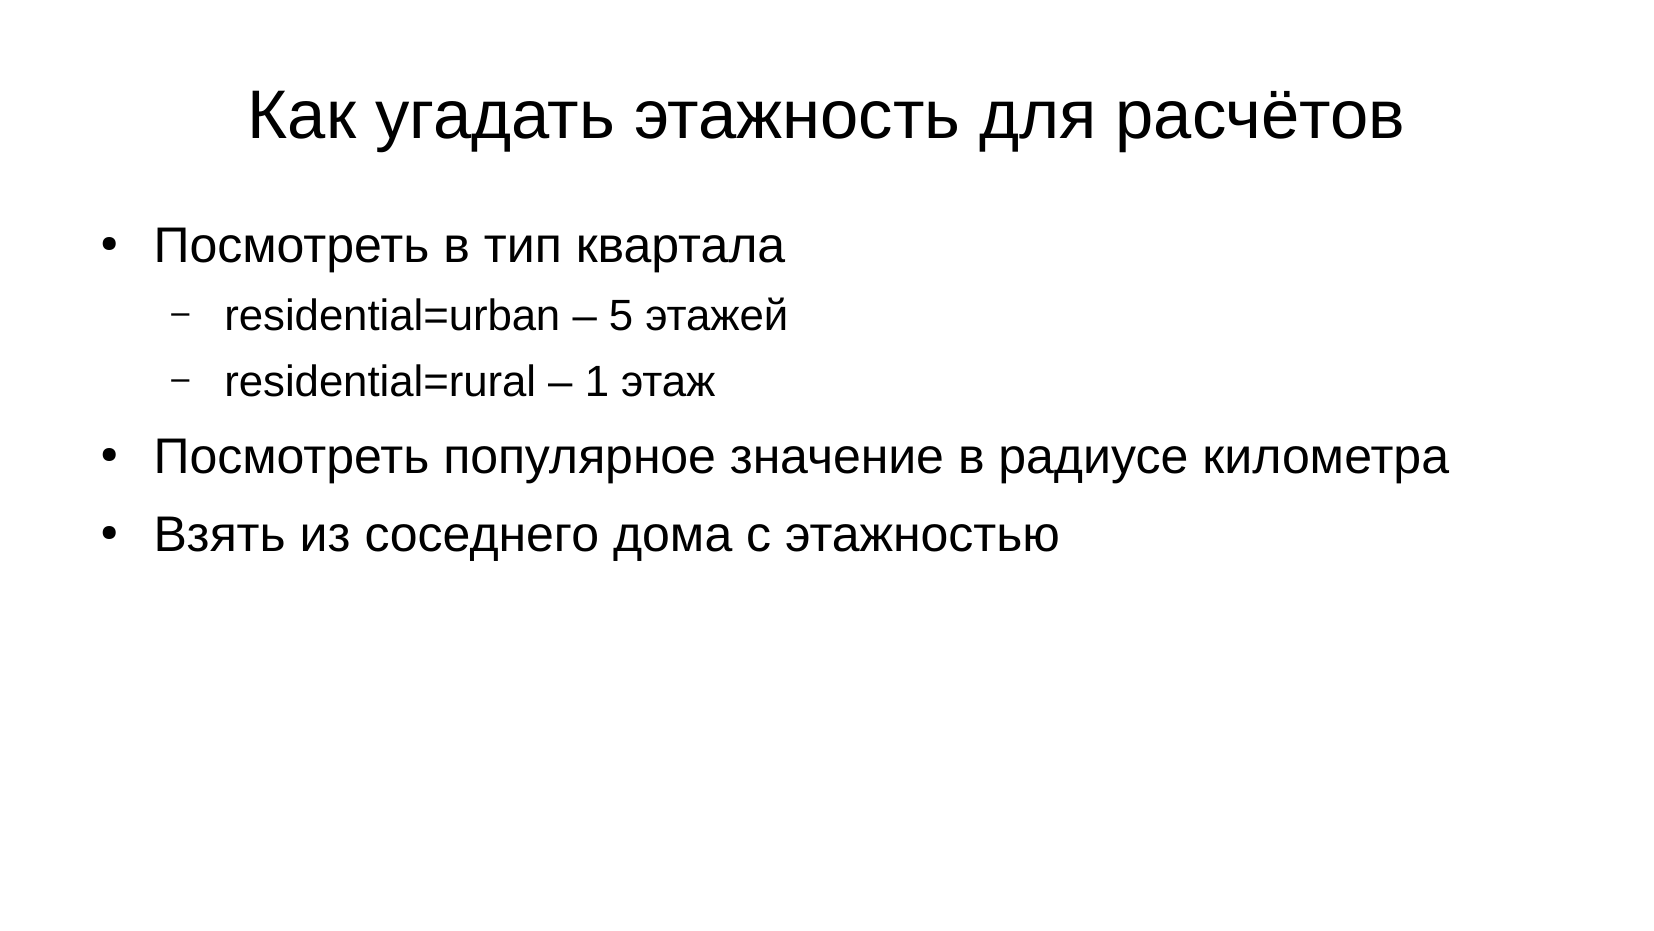

# Как угадать этажность для расчётов
Посмотреть в тип квартала
residential=urban – 5 этажей
residential=rural – 1 этаж
Посмотреть популярное значение в радиусе километра
Взять из соседнего дома с этажностью